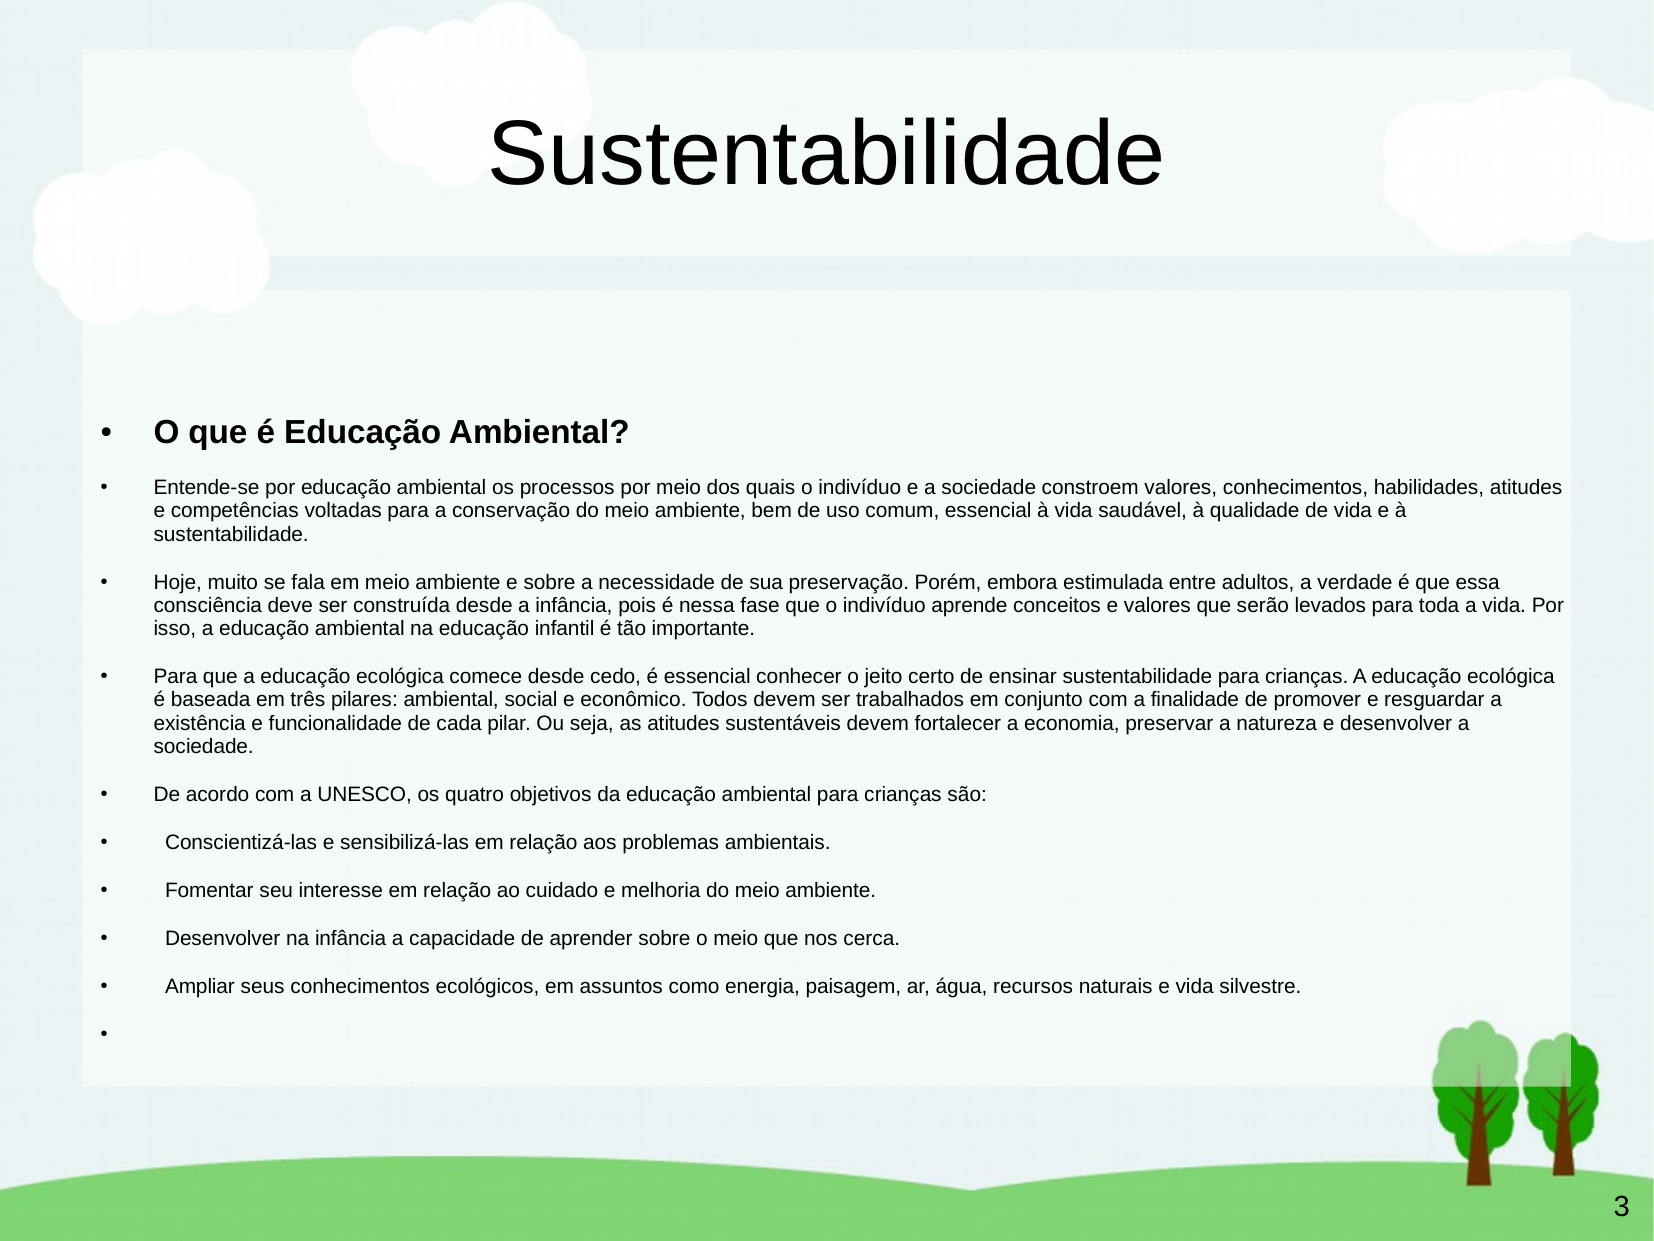

# Sustentabilidade
O que é Educação Ambiental?
Entende-se por educação ambiental os processos por meio dos quais o indivíduo e a sociedade constroem valores, conhecimentos, habilidades, atitudes e competências voltadas para a conservação do meio ambiente, bem de uso comum, essencial à vida saudável, à qualidade de vida e à sustentabilidade.
Hoje, muito se fala em meio ambiente e sobre a necessidade de sua preservação. Porém, embora estimulada entre adultos, a verdade é que essa consciência deve ser construída desde a infância, pois é nessa fase que o indivíduo aprende conceitos e valores que serão levados para toda a vida. Por isso, a educação ambiental na educação infantil é tão importante.
Para que a educação ecológica comece desde cedo, é essencial conhecer o jeito certo de ensinar sustentabilidade para crianças. A educação ecológica é baseada em três pilares: ambiental, social e econômico. Todos devem ser trabalhados em conjunto com a finalidade de promover e resguardar a existência e funcionalidade de cada pilar. Ou seja, as atitudes sustentáveis devem fortalecer a economia, preservar a natureza e desenvolver a sociedade.
De acordo com a UNESCO, os quatro objetivos da educação ambiental para crianças são:
  Conscientizá-las e sensibilizá-las em relação aos problemas ambientais.
  Fomentar seu interesse em relação ao cuidado e melhoria do meio ambiente.
  Desenvolver na infância a capacidade de aprender sobre o meio que nos cerca.
  Ampliar seus conhecimentos ecológicos, em assuntos como energia, paisagem, ar, água, recursos naturais e vida silvestre.​
3